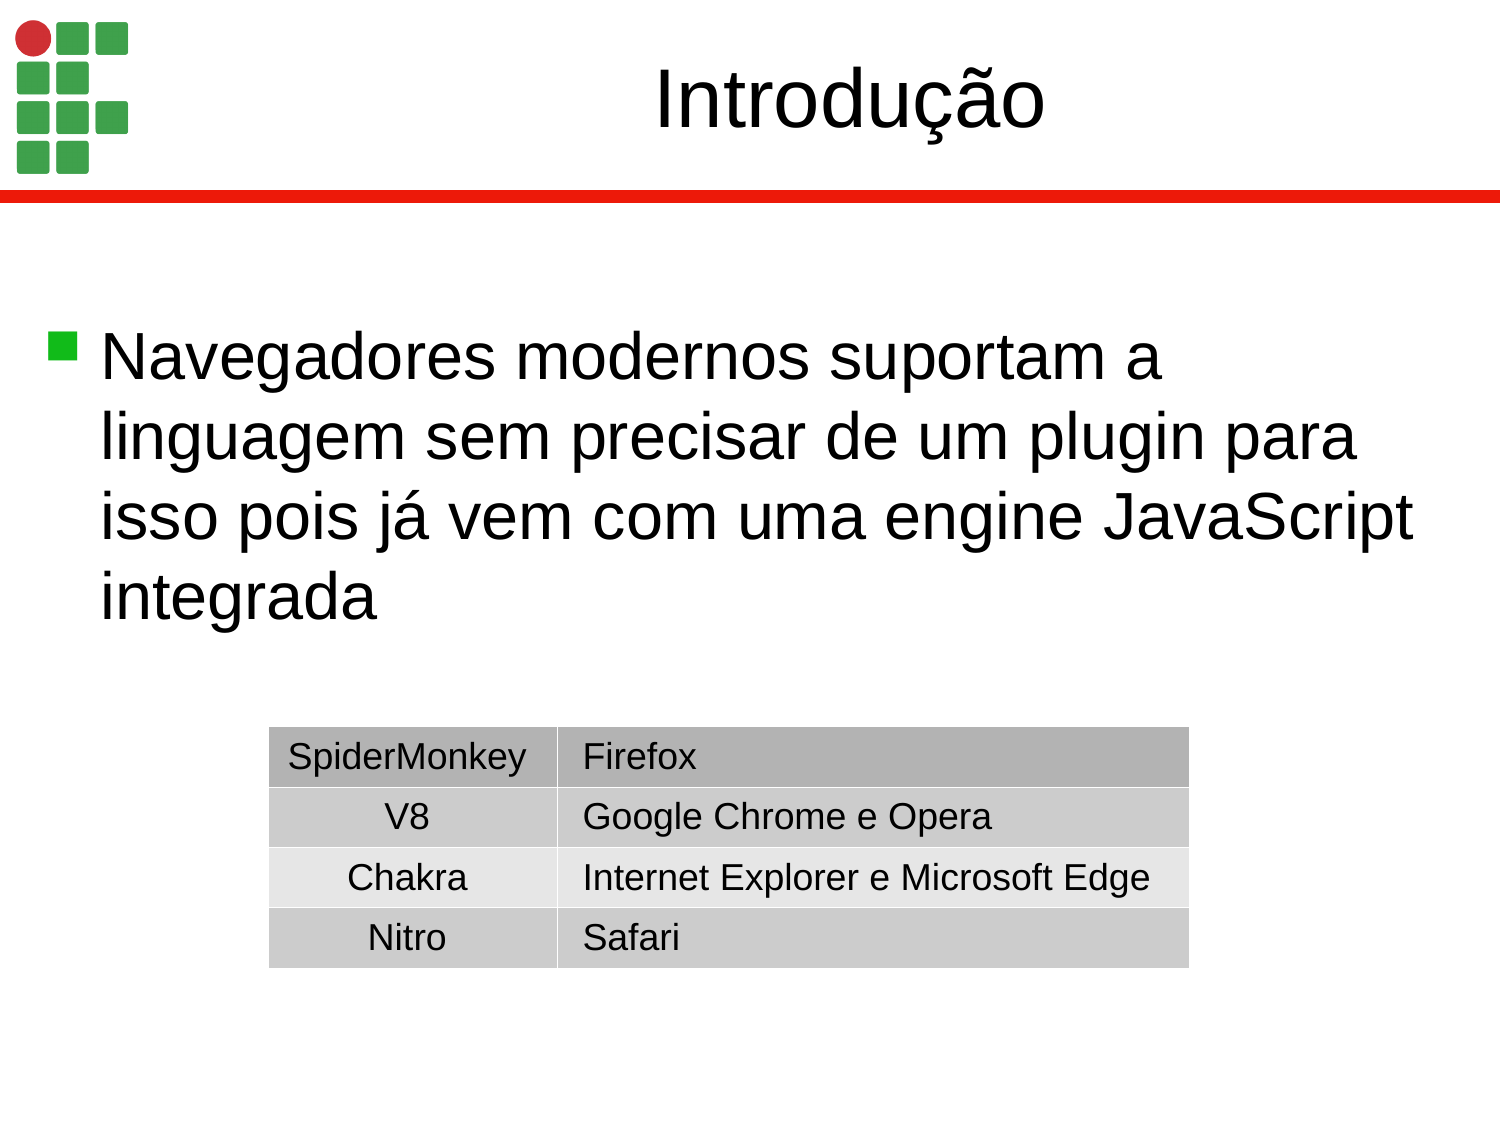

# Introdução
Navegadores modernos suportam a linguagem sem precisar de um plugin para isso pois já vem com uma engine JavaScript integrada
| SpiderMonkey | Firefox |
| --- | --- |
| V8 | Google Chrome e Opera |
| Chakra | Internet Explorer e Microsoft Edge |
| Nitro | Safari |